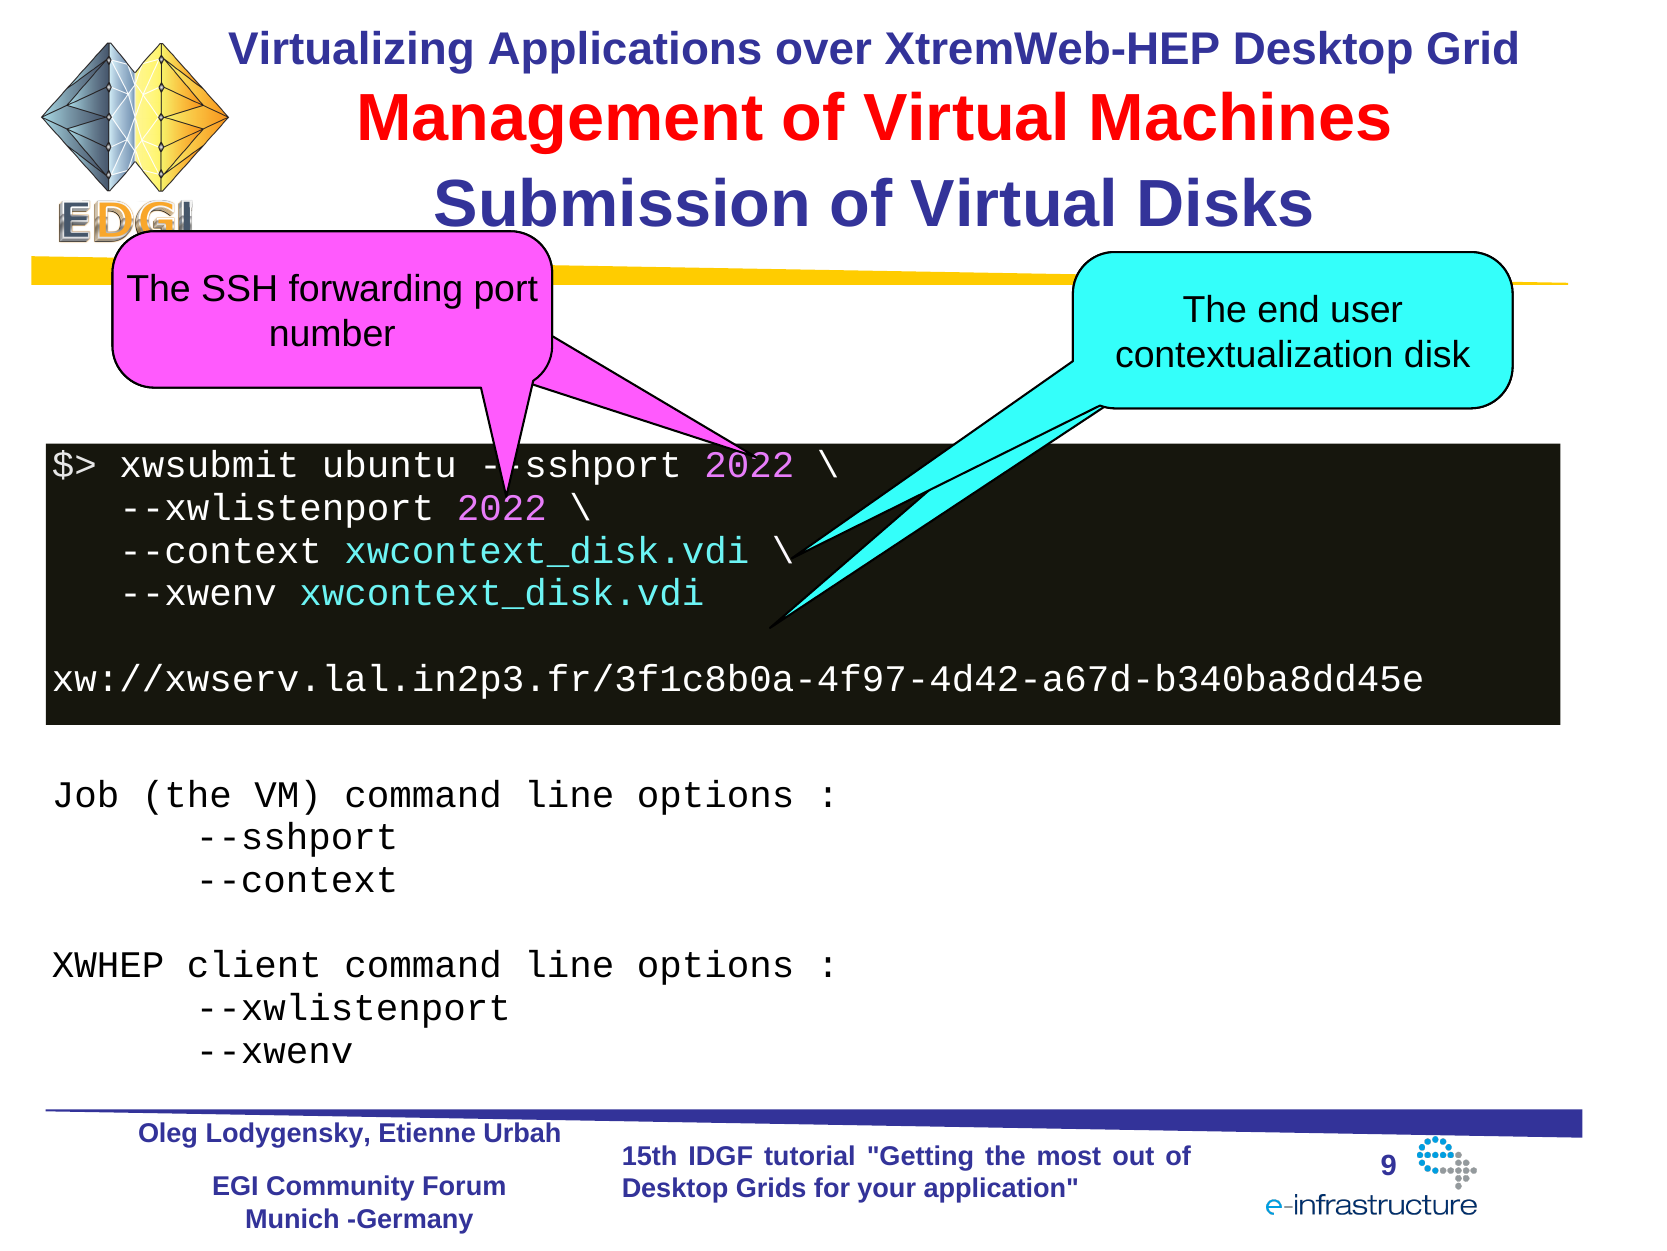

Virtualizing Applications over XtremWeb-HEP Desktop Grid
Management of Virtual Machines
Submission of Virtual Disks
The SSH forwarding port number
The SSH forwarding port number
The end user contextualization disk
The end user contextualization disk
$> xwsubmit ubuntu --sshport 2022 \
 --xwlistenport 2022 \
 --context xwcontext_disk.vdi \
 --xwenv xwcontext_disk.vdi
xw://xwserv.lal.in2p3.fr/3f1c8b0a-4f97-4d42-a67d-b340ba8dd45e
Job (the VM) command line options :
	--sshport
	--context
XWHEP client command line options :
	--xwlistenport
	--xwenv
9